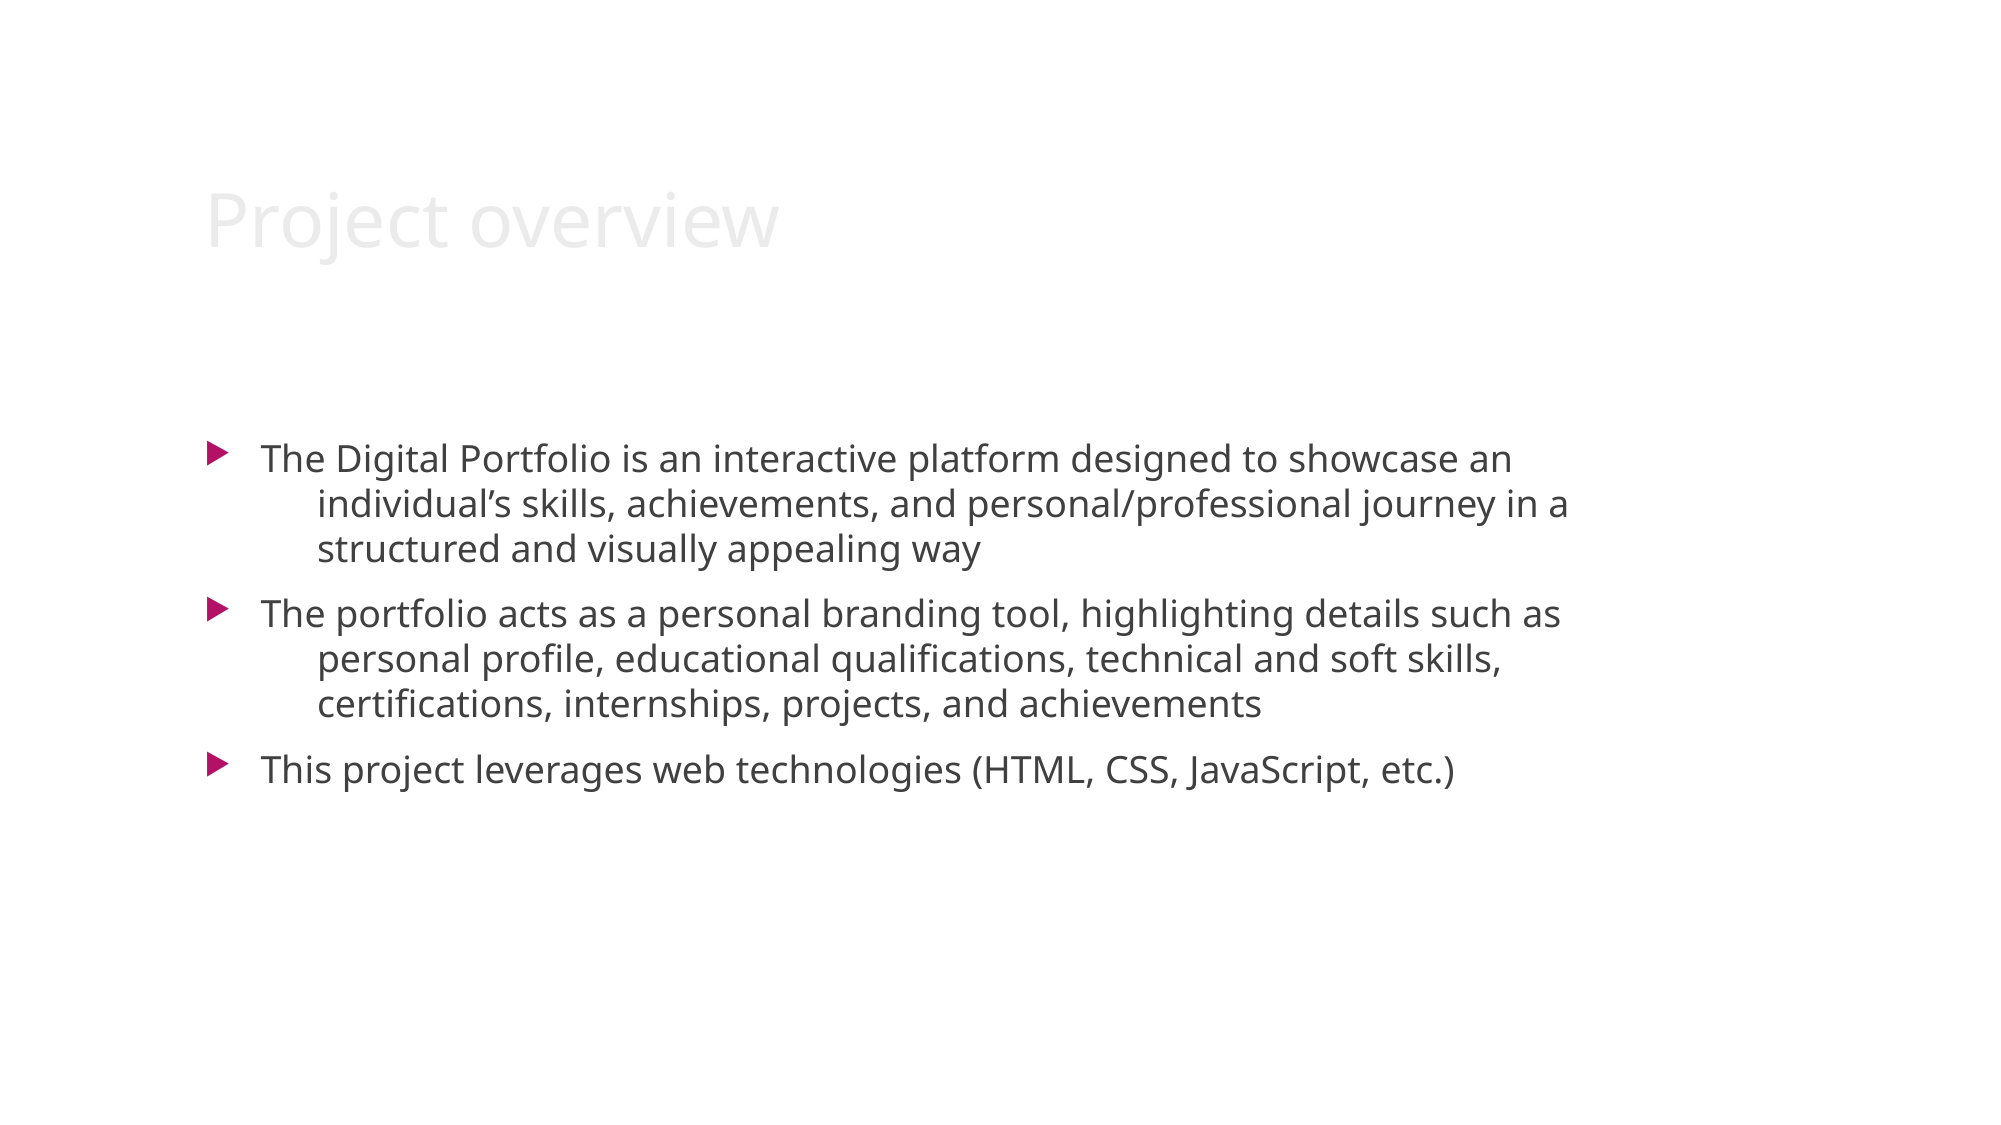

# Project overview
The Digital Portfolio is an interactive platform designed to showcase an individual’s skills, achievements, and personal/professional journey in a structured and visually appealing way
The portfolio acts as a personal branding tool, highlighting details such as personal profile, educational qualifications, technical and soft skills, certifications, internships, projects, and achievements
This project leverages web technologies (HTML, CSS, JavaScript, etc.)